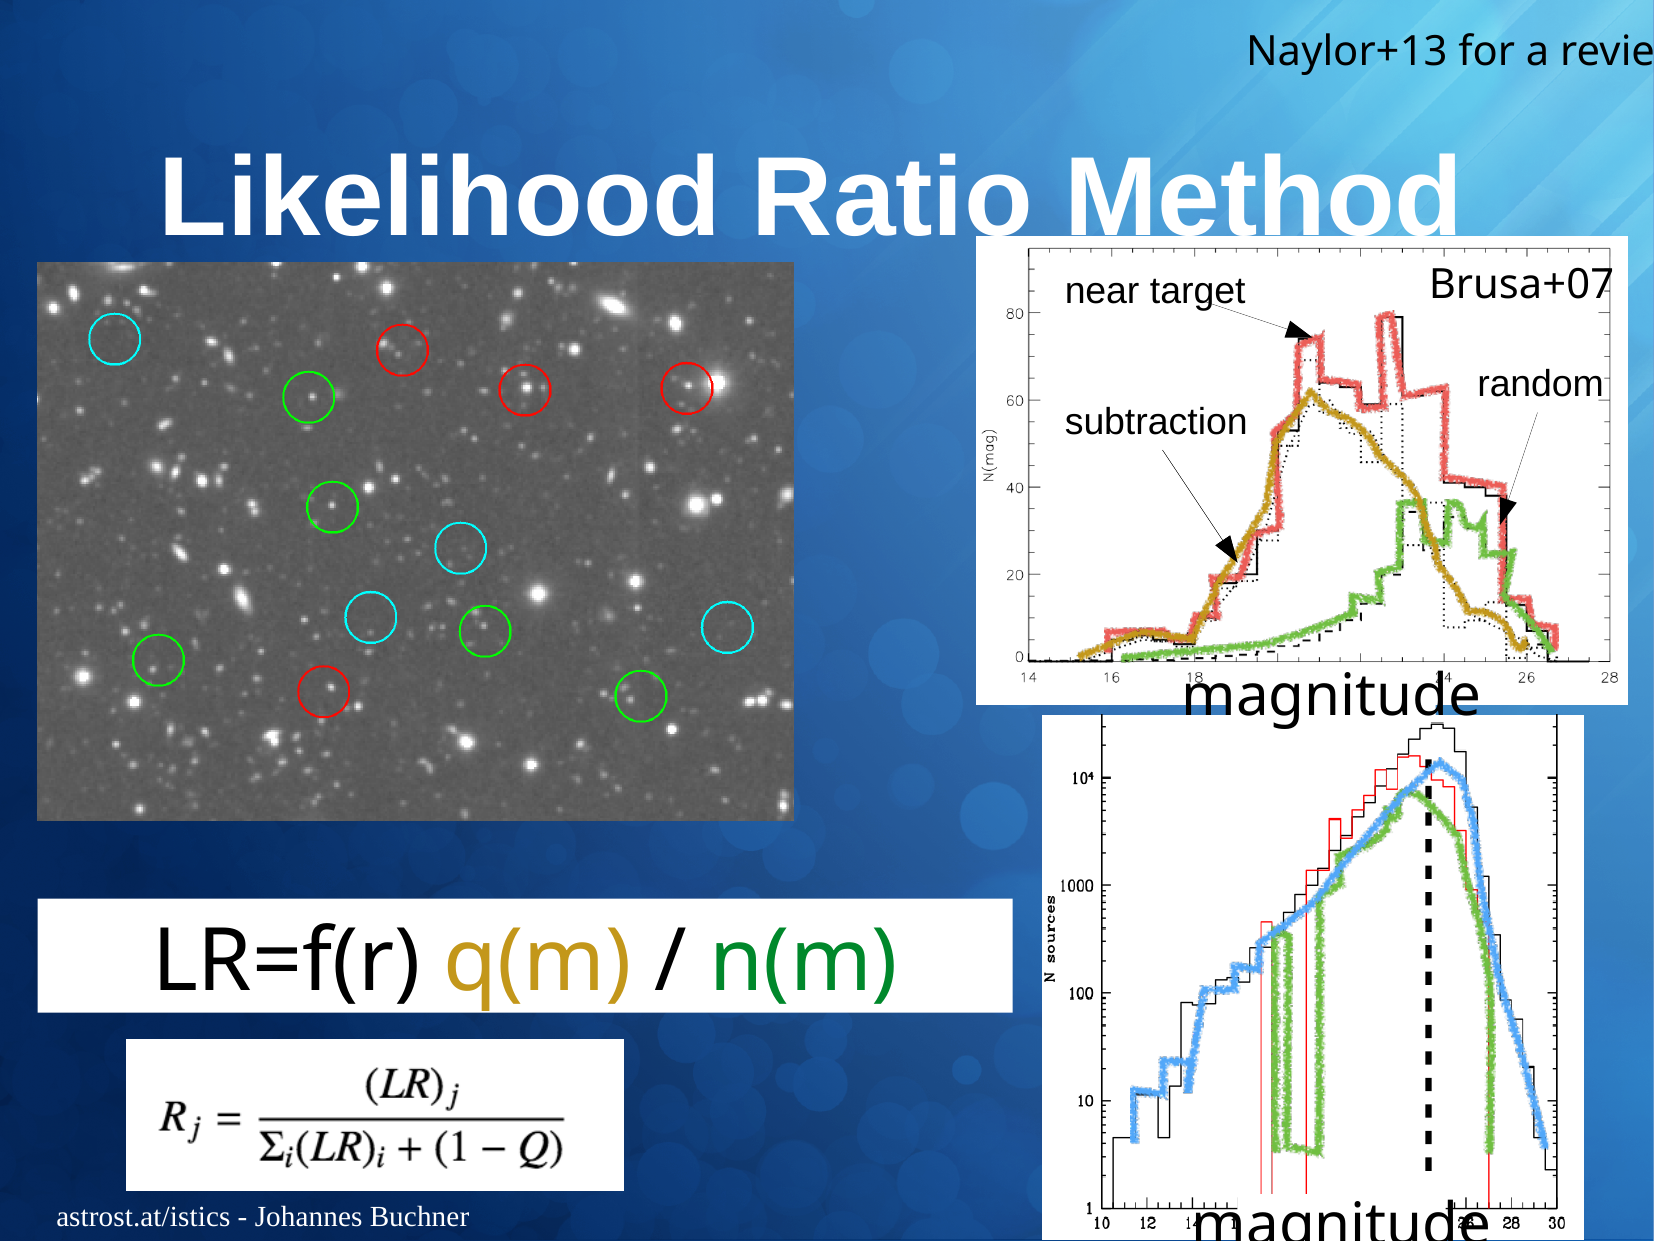

Naylor+13 for a review
# Likelihood Ratio Method
Brusa+07
near target
random
subtraction
magnitude
LR=f(r) q(m) / n(m)
magnitude
astrost.at/istics - Johannes Buchner